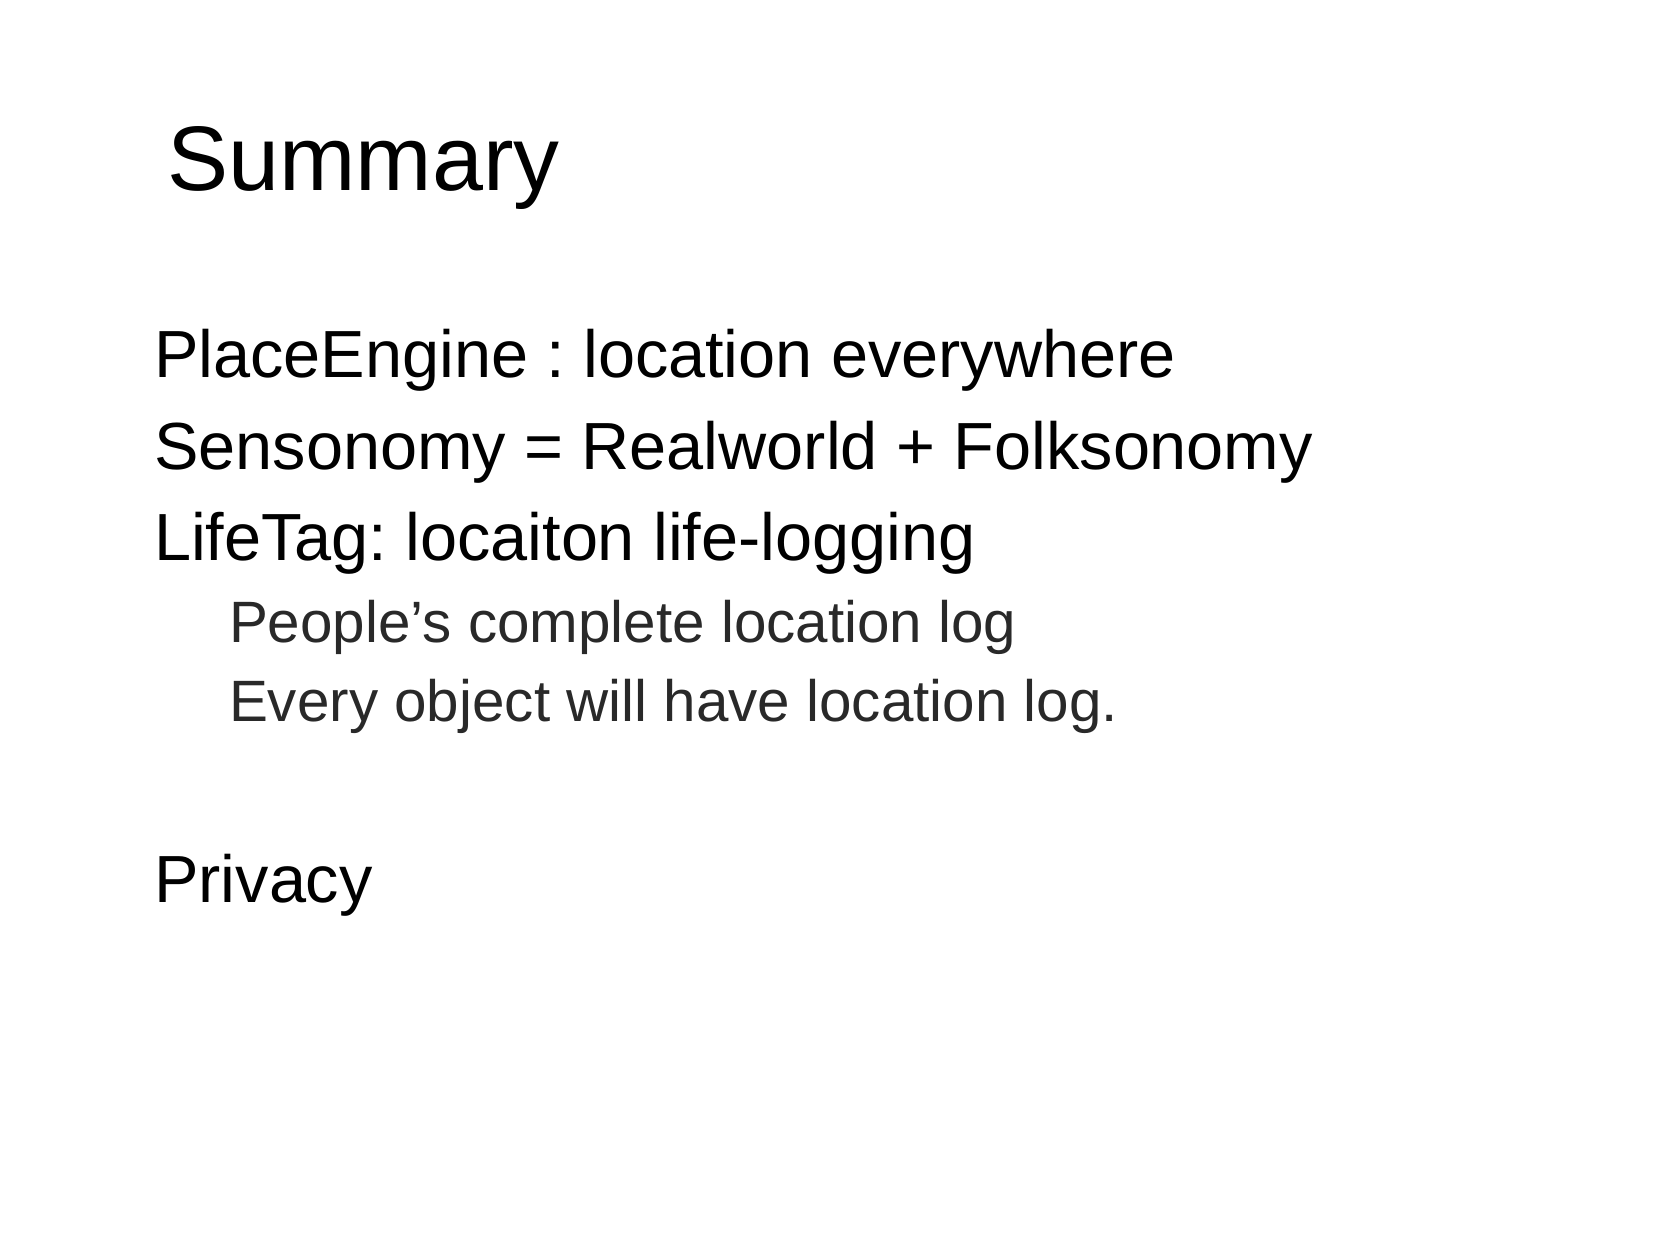

Summary
PlaceEngine : location everywhere
Sensonomy = Realworld + Folksonomy
LifeTag: locaiton life-logging
People’s complete location log
Every object will have location log.
Privacy